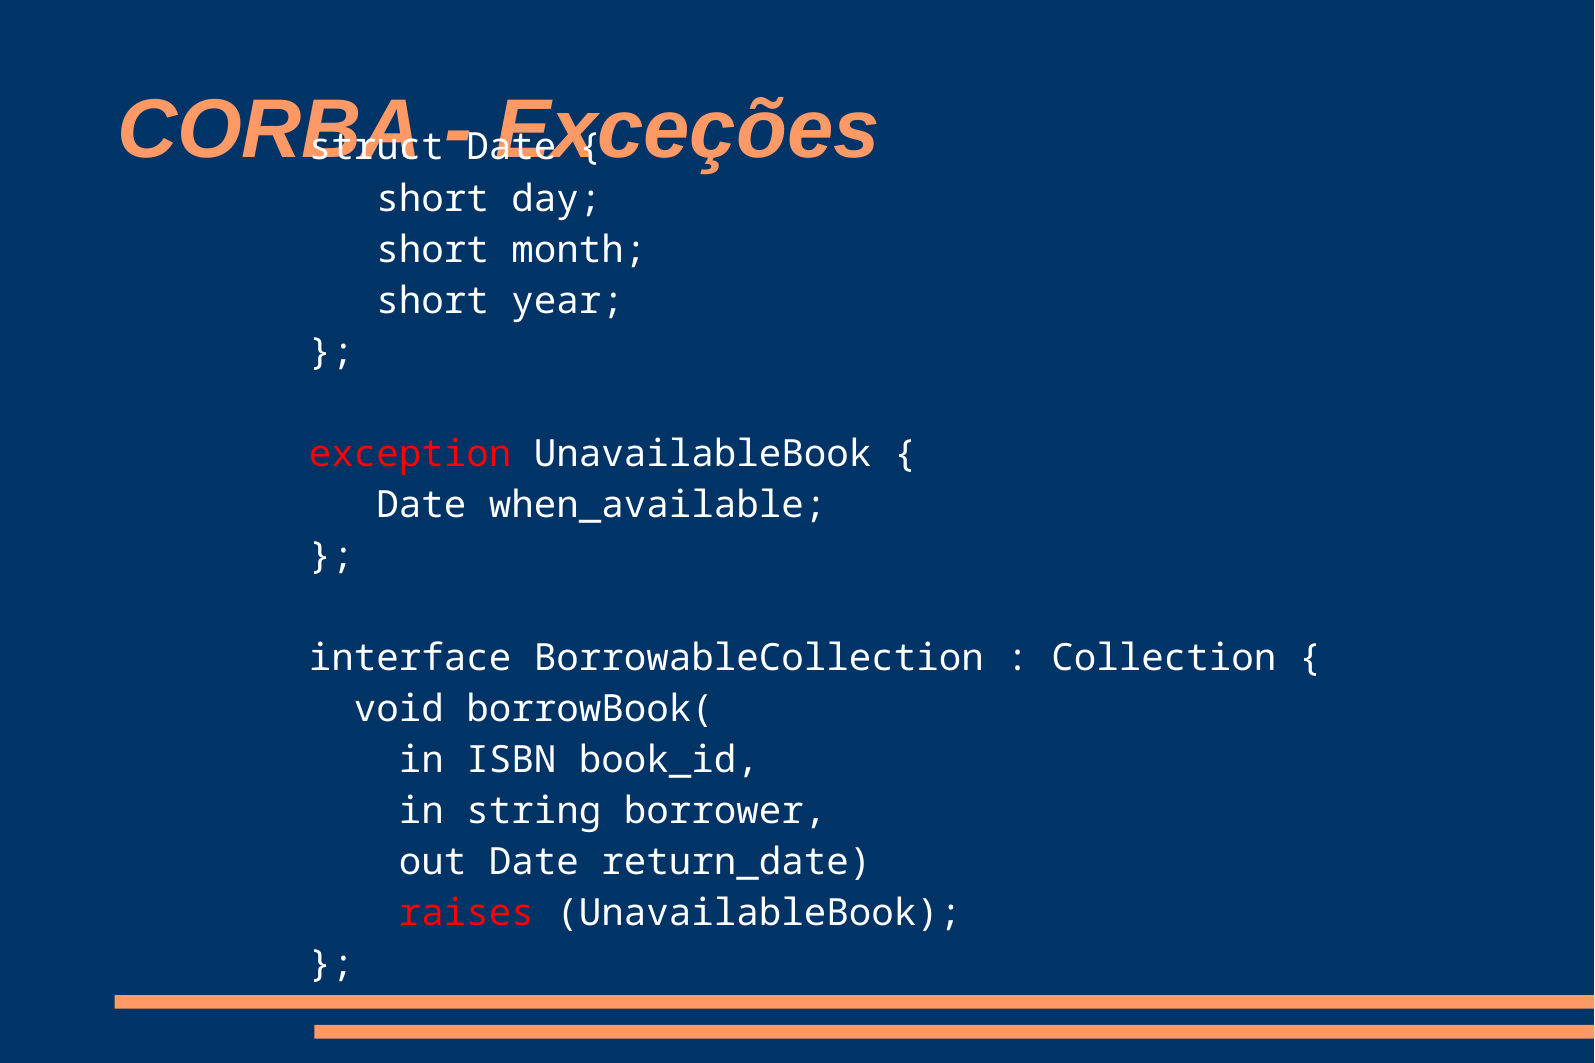

# CORBA - Exceções
struct Date {
 short day;
 short month;
 short year;
};
exception UnavailableBook {
 Date when_available;
};
interface BorrowableCollection : Collection {
 void borrowBook(
 in ISBN book_id,
 in string borrower,
 out Date return_date)
 raises (UnavailableBook);
};